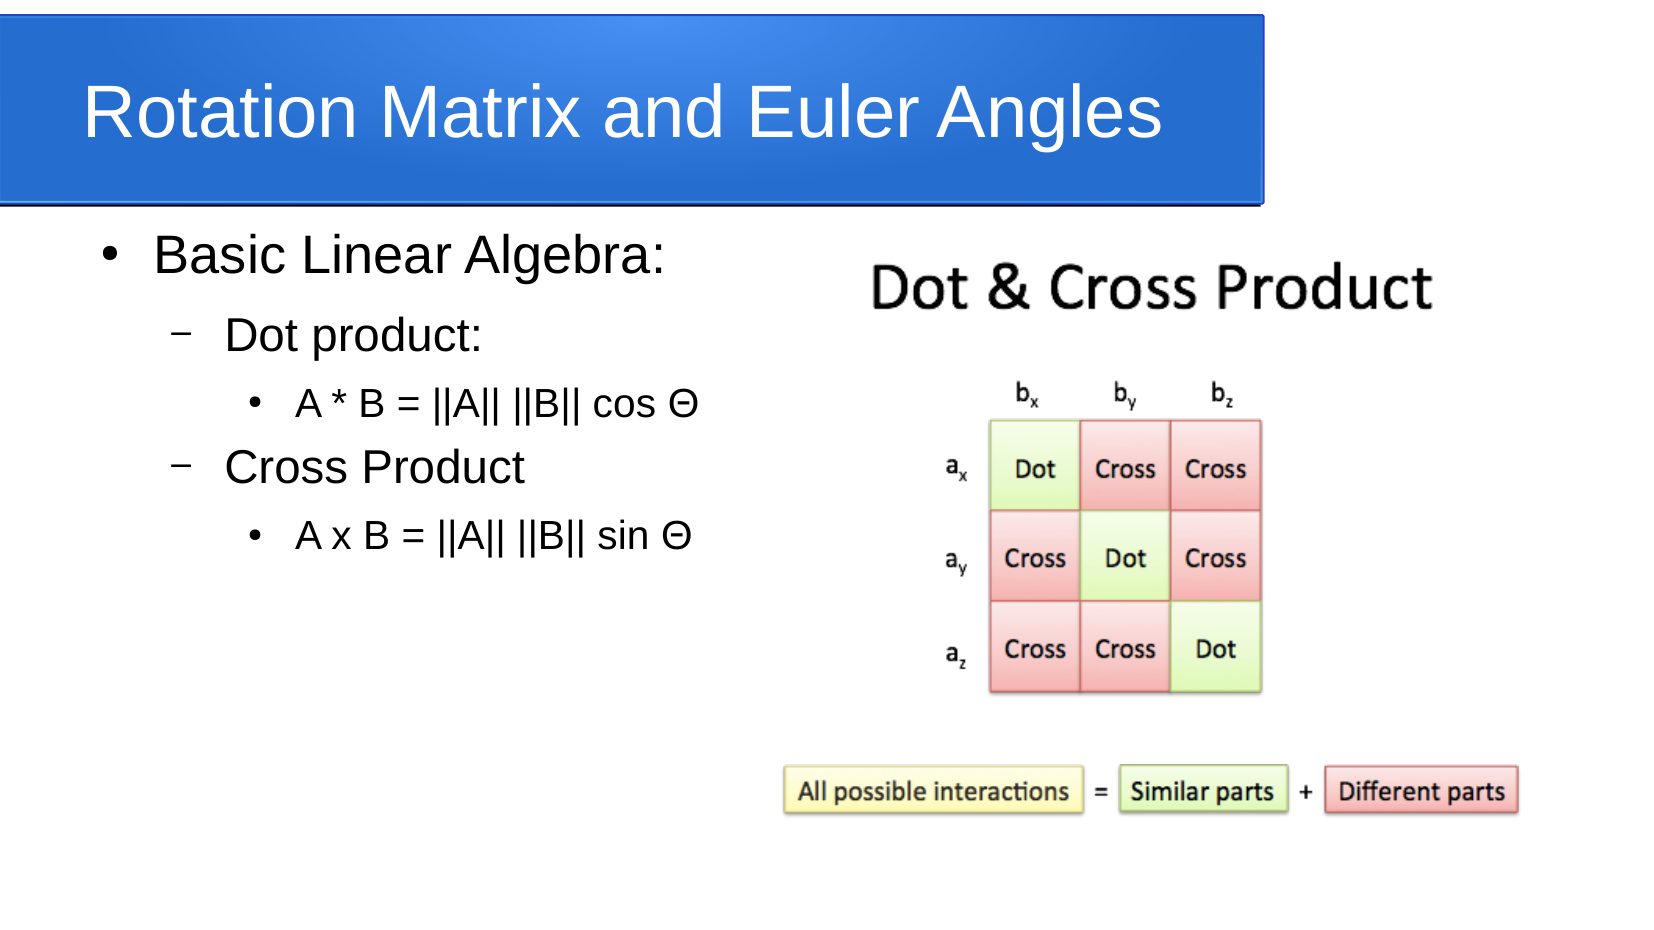

# Rotation Matrix and Euler Angles
Basic Linear Algebra:
Dot product:
A * B = ||A|| ||B|| cos Θ
Cross Product
A x B = ||A|| ||B|| sin Θ